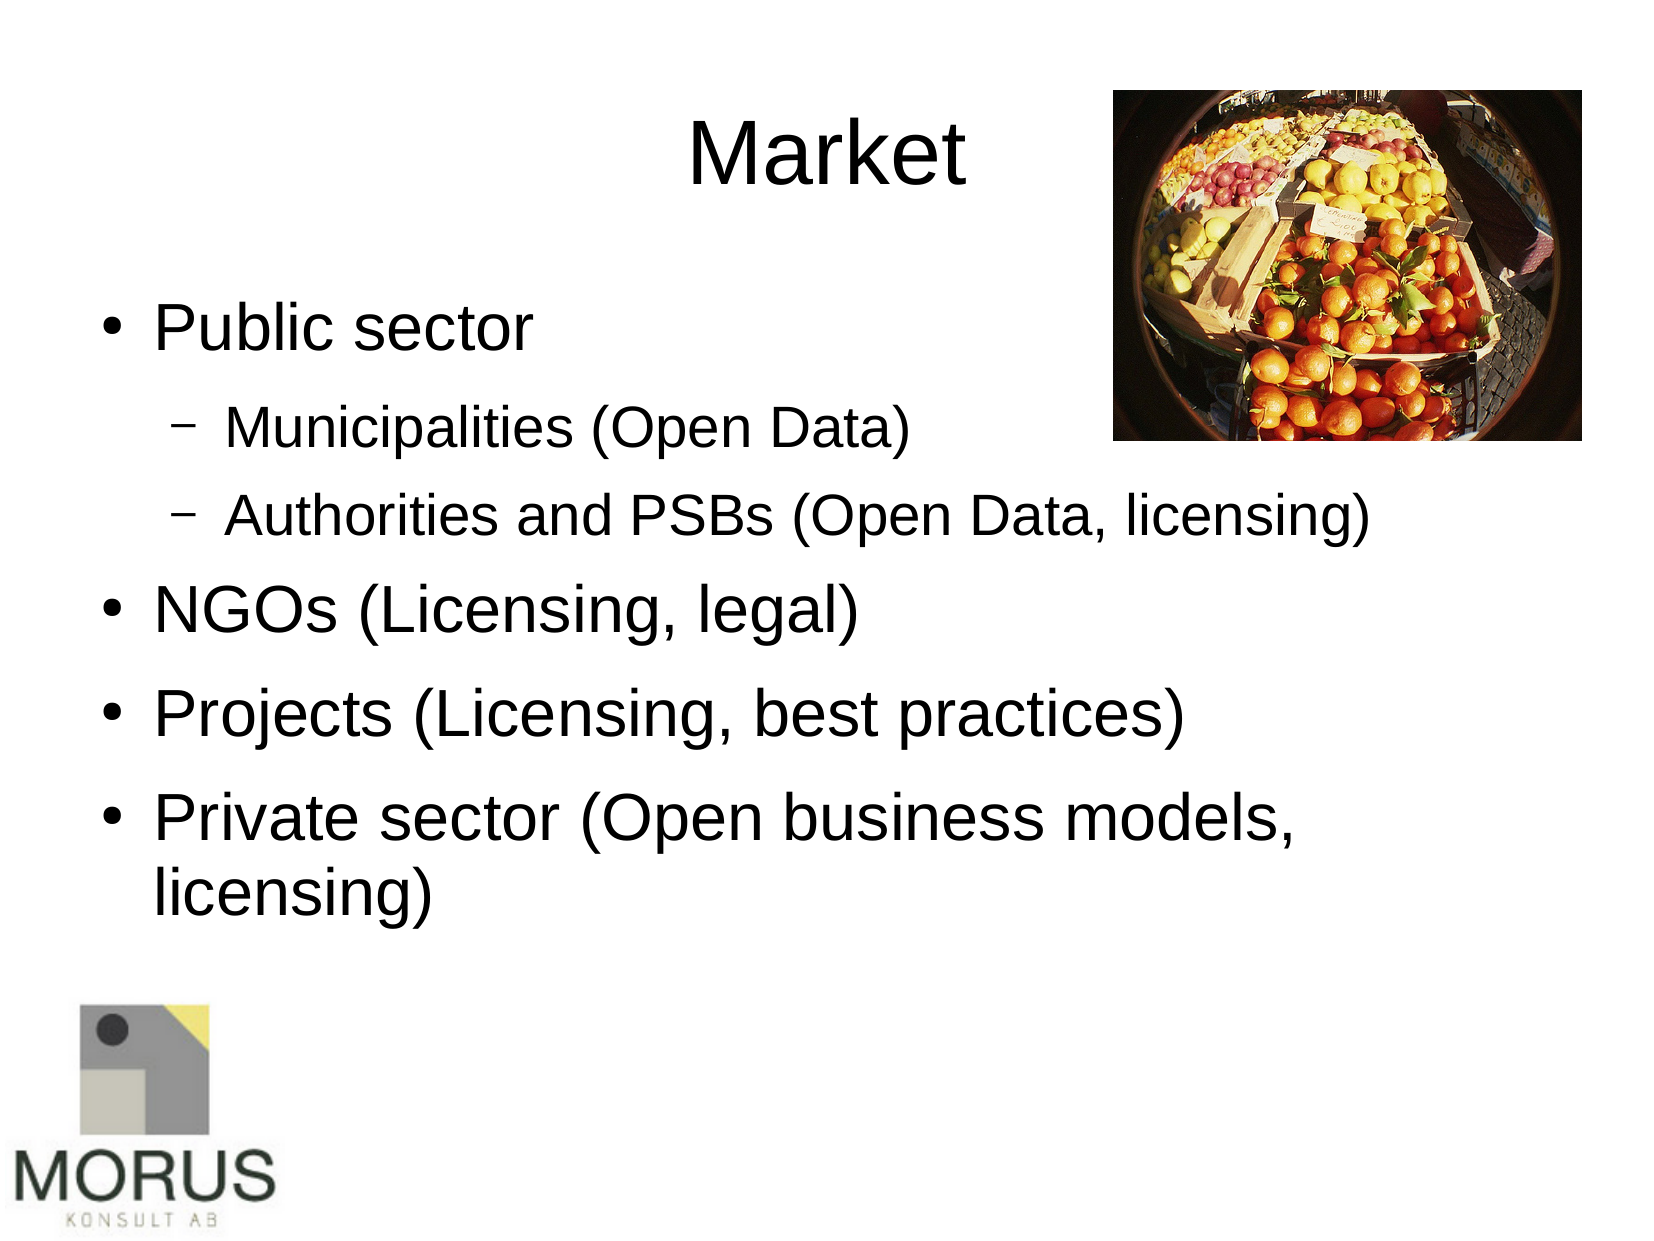

# Market
Public sector
Municipalities (Open Data)
Authorities and PSBs (Open Data, licensing)
NGOs (Licensing, legal)
Projects (Licensing, best practices)
Private sector (Open business models, licensing)